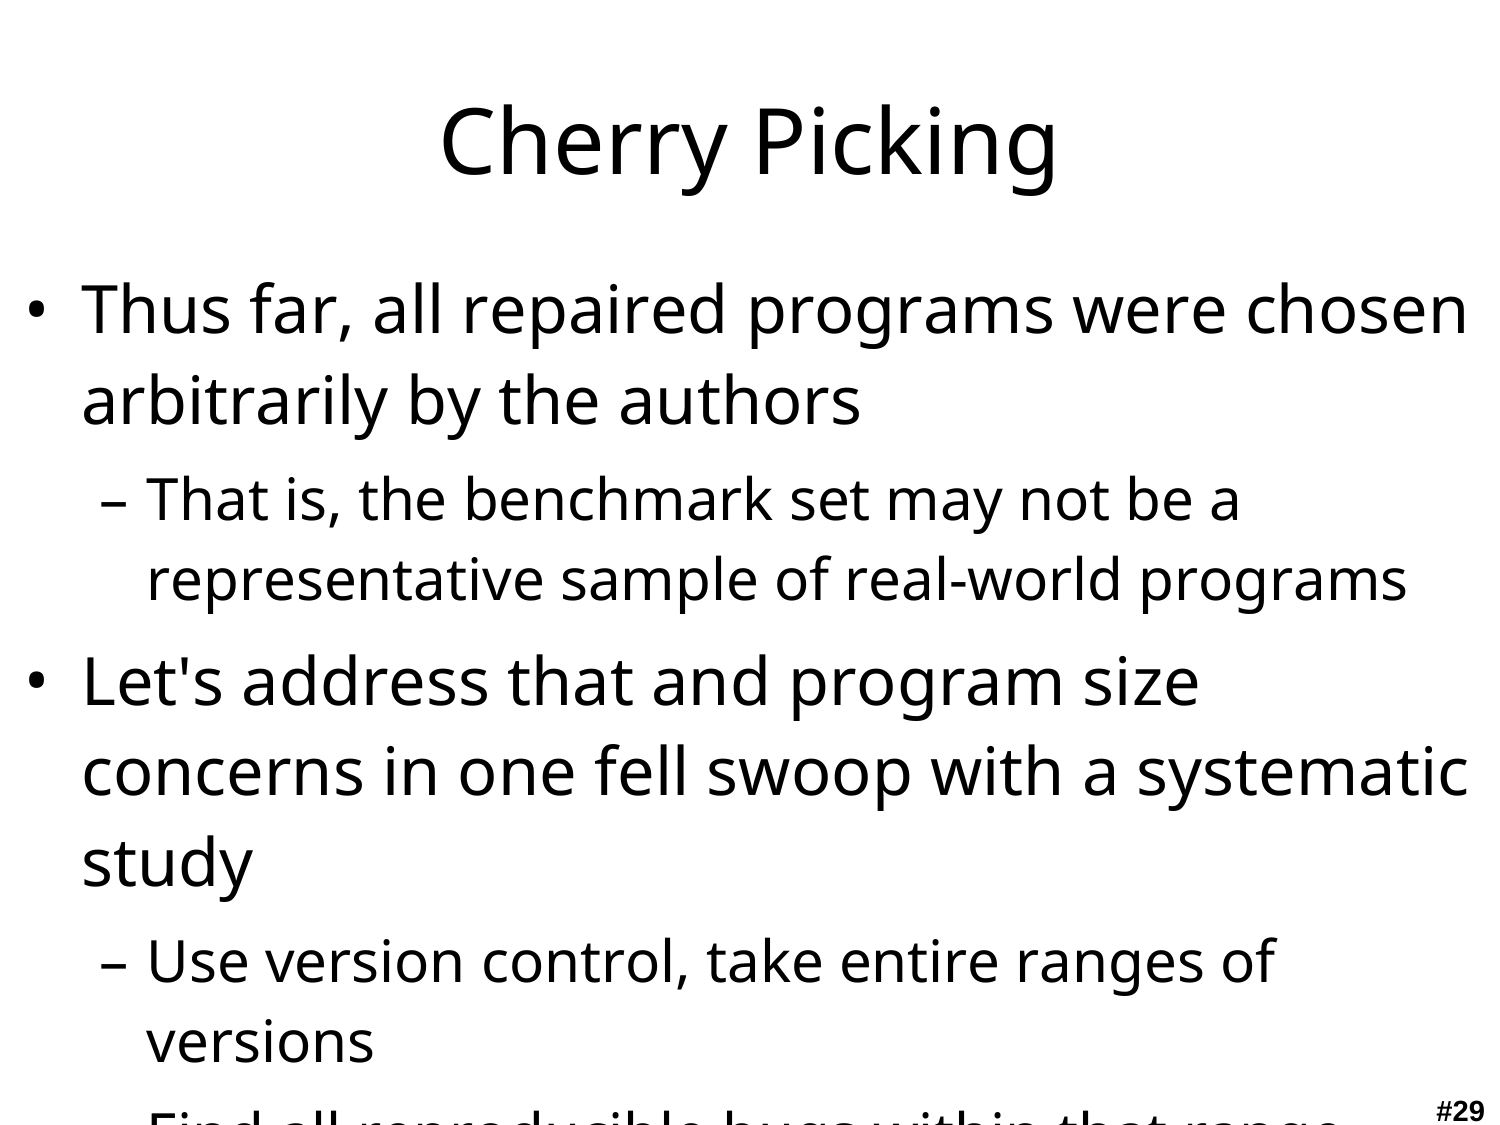

# Cherry Picking
Thus far, all repaired programs were chosen arbitrarily by the authors
That is, the benchmark set may not be a representative sample of real-world programs
Let's address that and program size concerns in one fell swoop with a systematic study
Use version control, take entire ranges of versions
Find all reproducible bugs within that range
Must be important enough for devs to fix and test
Try to repair them all
29